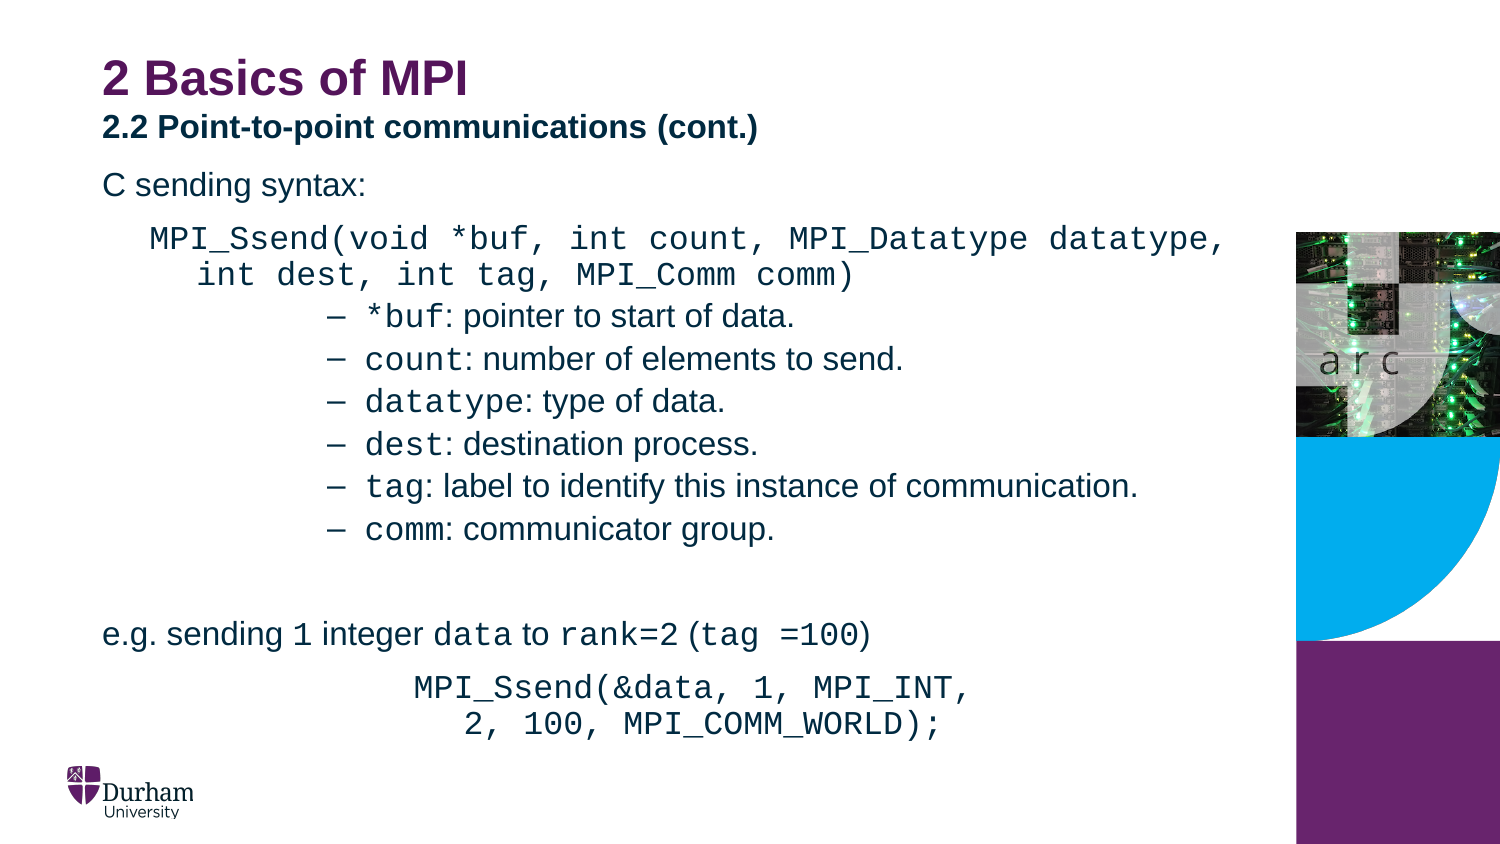

# 2 Basics of MPI 2.2 Point-to-point communications (cont.)
C sending syntax:
MPI_Ssend(void *buf, int count, MPI_Datatype datatype, int dest, int tag, MPI_Comm comm)
*buf: pointer to start of data.
count: number of elements to send.
datatype: type of data.
dest: destination process.
tag: label to identify this instance of communication.
comm: communicator group.
e.g. sending 1 integer data to rank=2 (tag =100)
	MPI_Ssend(&data, 1, MPI_INT,
2, 100, MPI_COMM_WORLD);